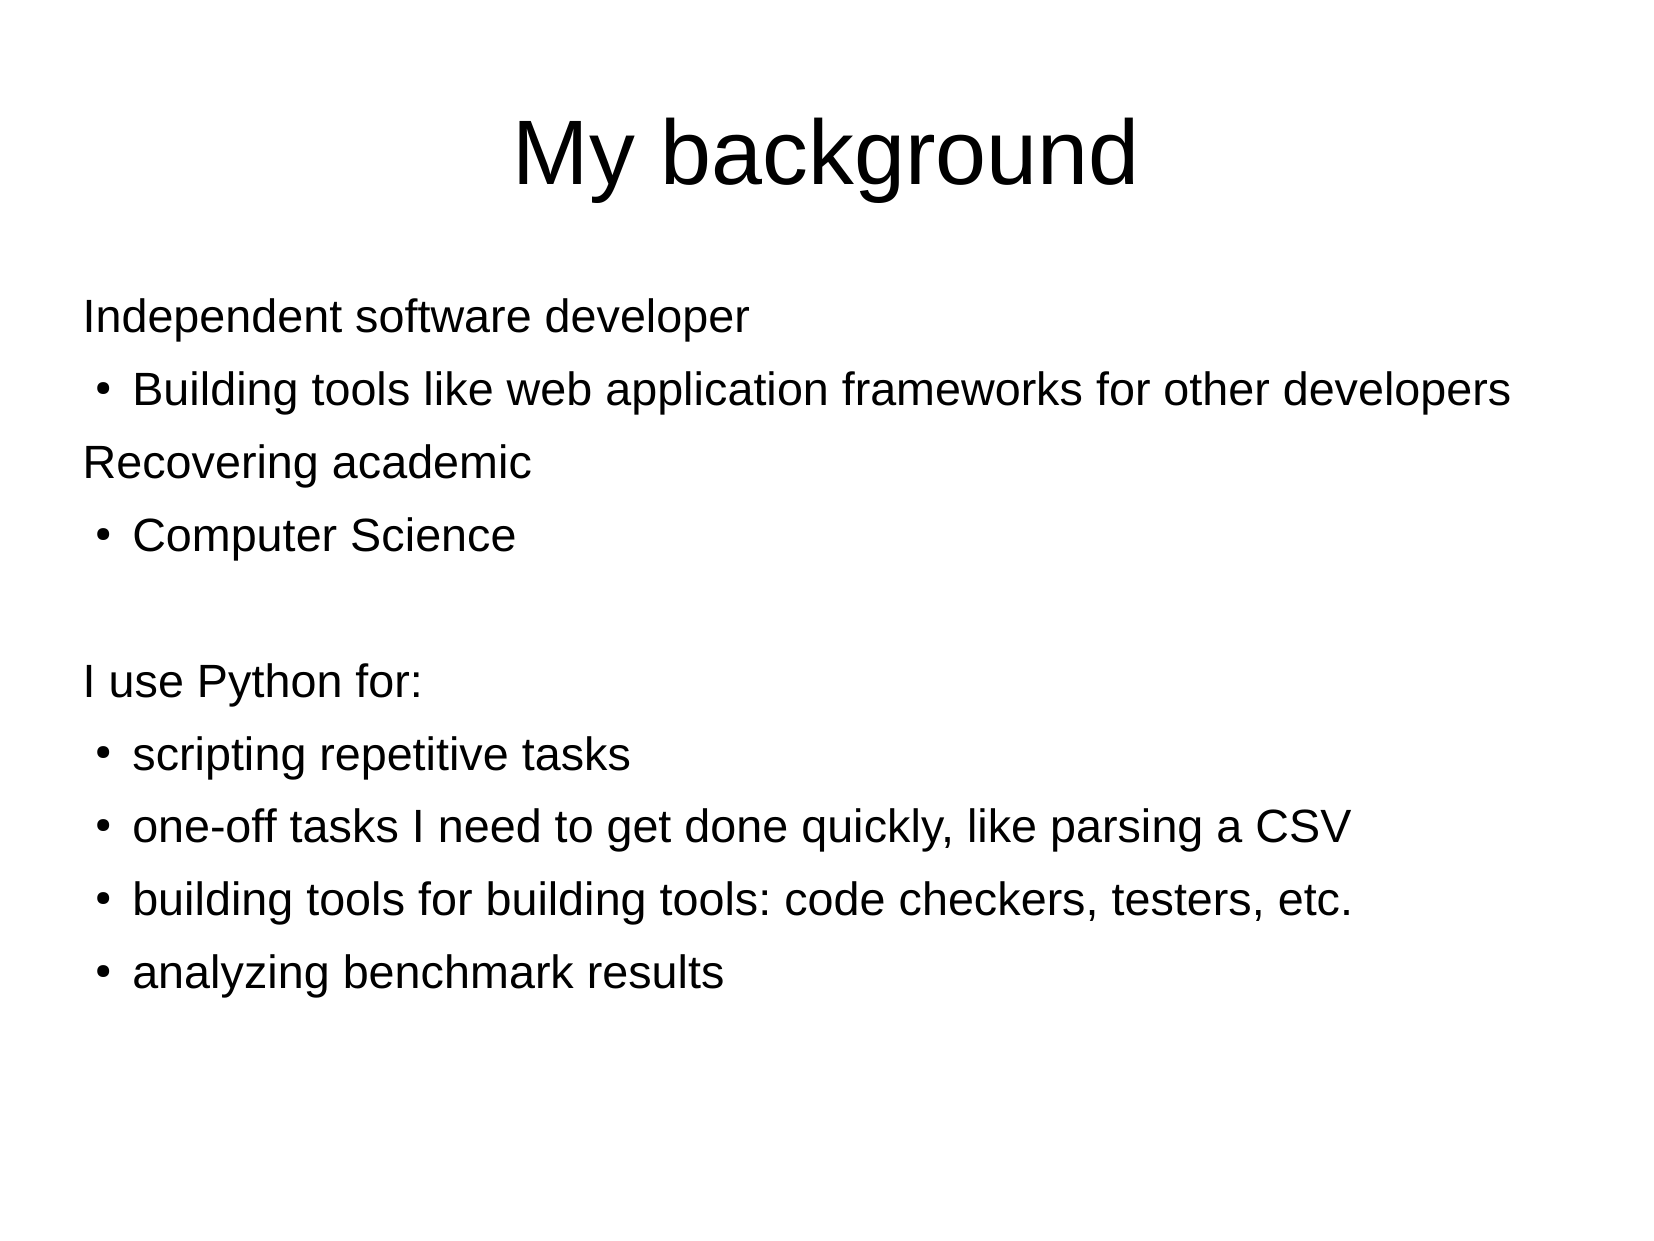

# My background
Independent software developer
Building tools like web application frameworks for other developers
Recovering academic
Computer Science
I use Python for:
scripting repetitive tasks
one-off tasks I need to get done quickly, like parsing a CSV
building tools for building tools: code checkers, testers, etc.
analyzing benchmark results